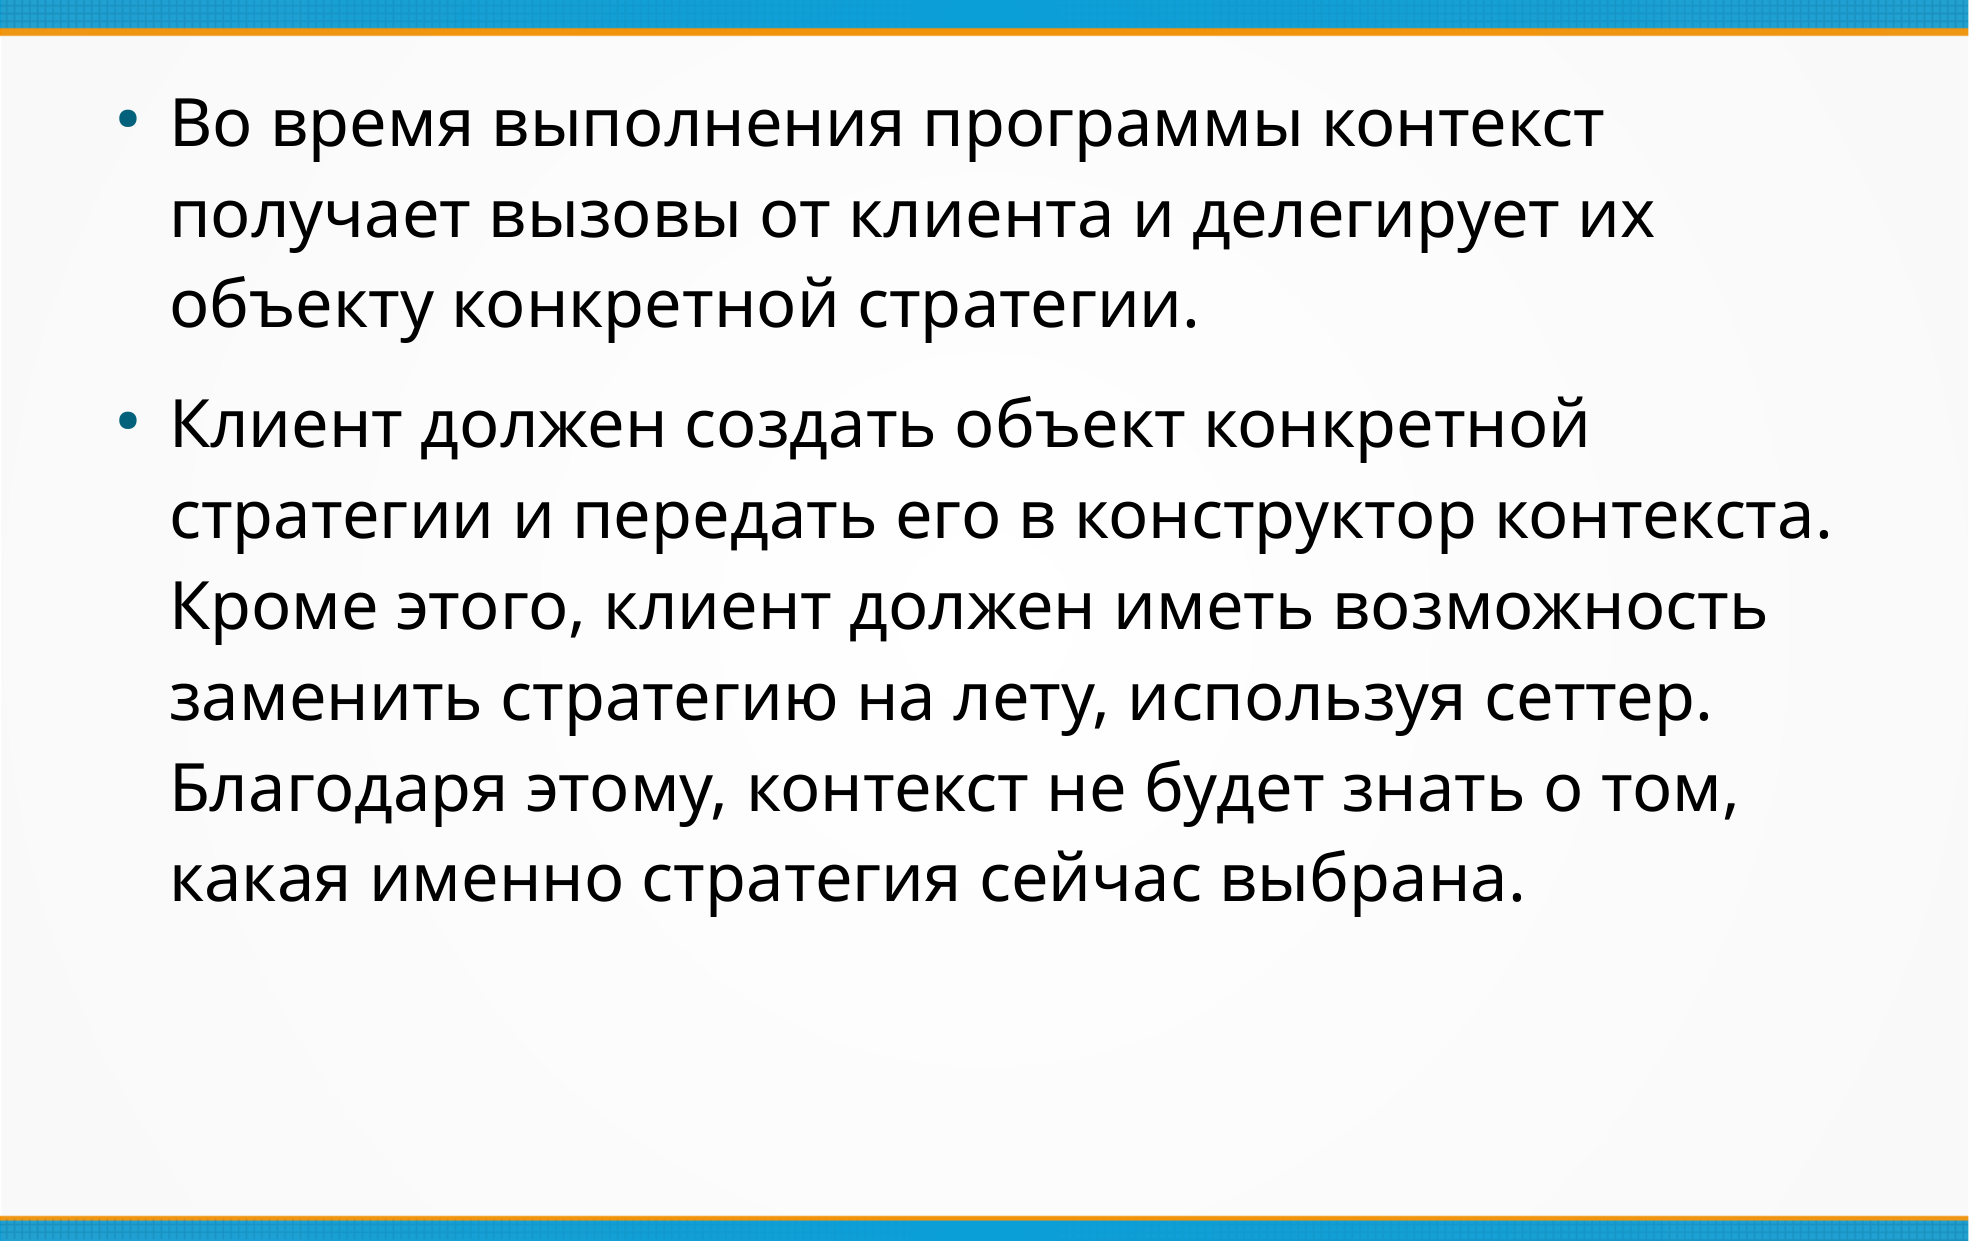

# Во время выполнения программы контекст получает вызовы от клиента и делегирует их объекту конкретной стратегии.
Клиент должен создать объект конкретной стратегии и передать его в конструктор контекста. Кроме этого, клиент должен иметь возможность заменить стратегию на лету, используя сеттер. Благодаря этому, контекст не будет знать о том, какая именно стратегия сейчас выбрана.